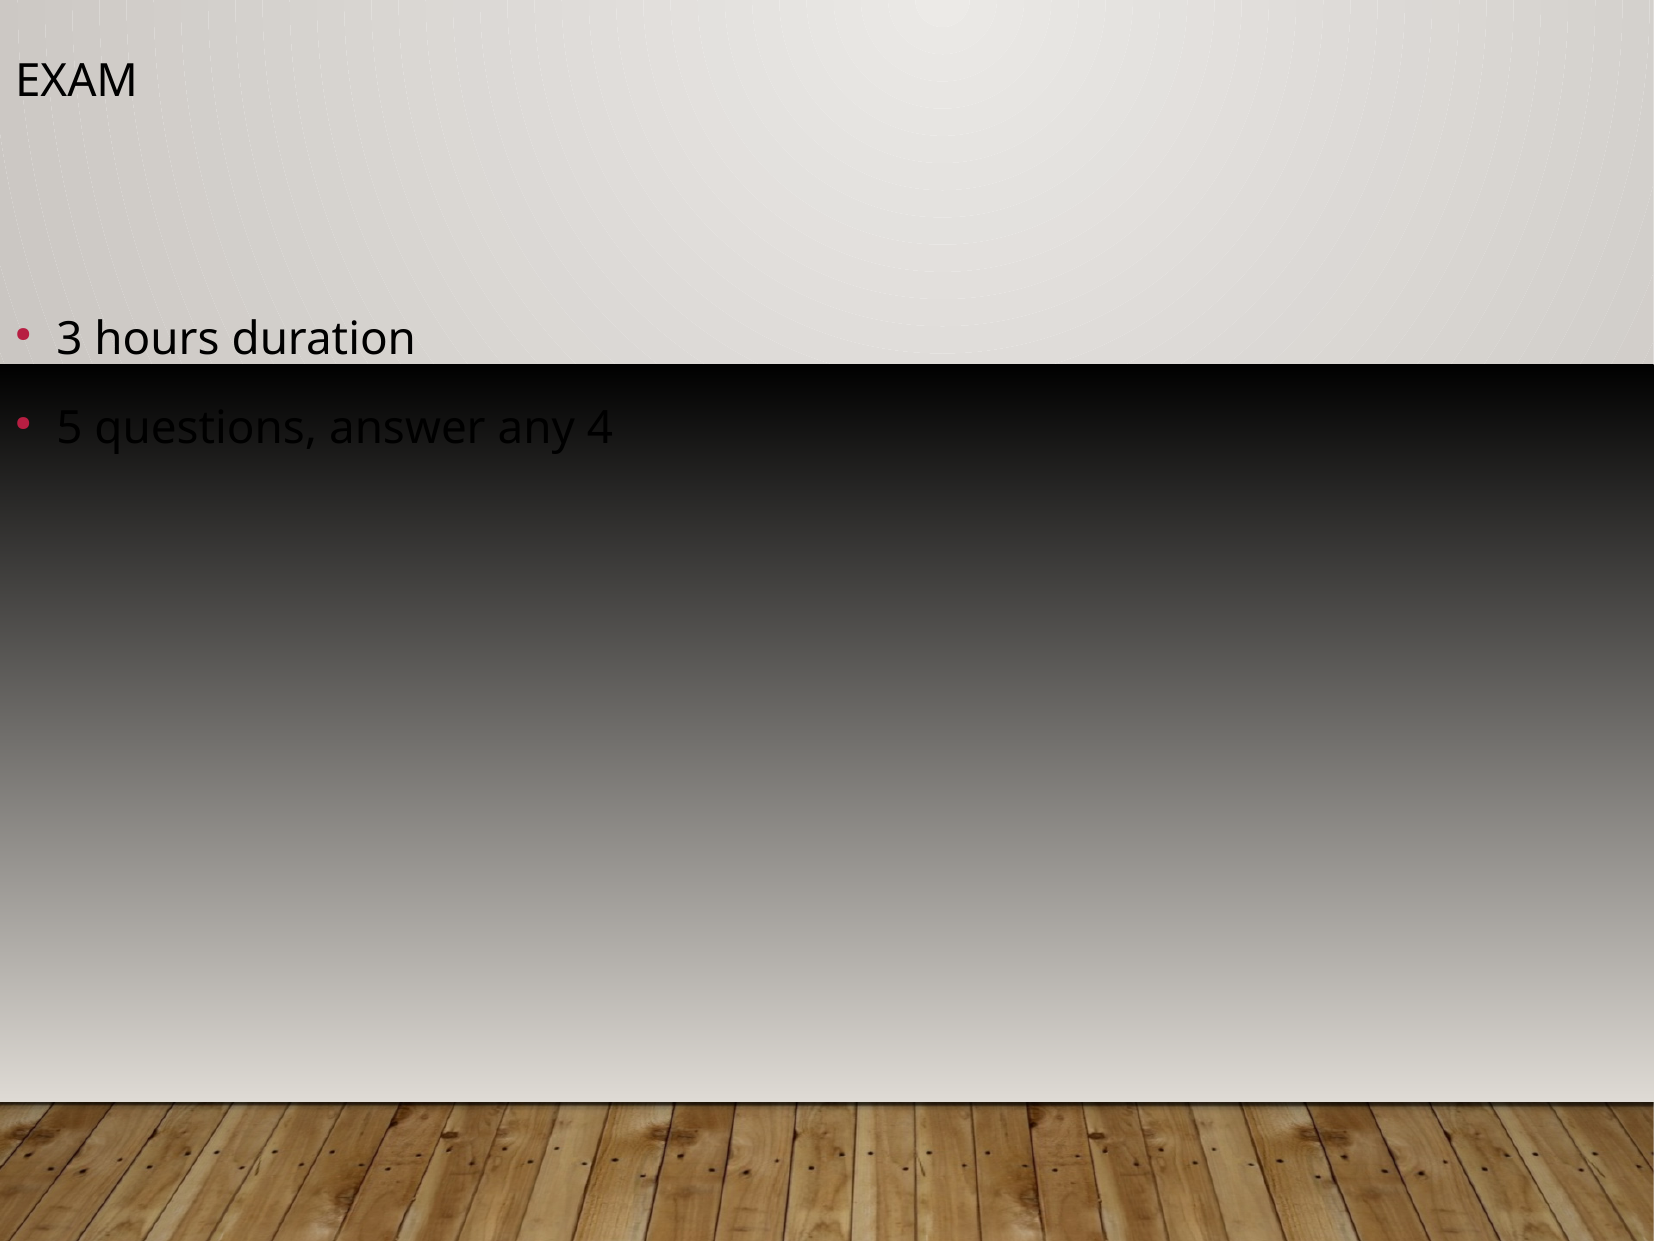

# Exam
3 hours duration
5 questions, answer any 4